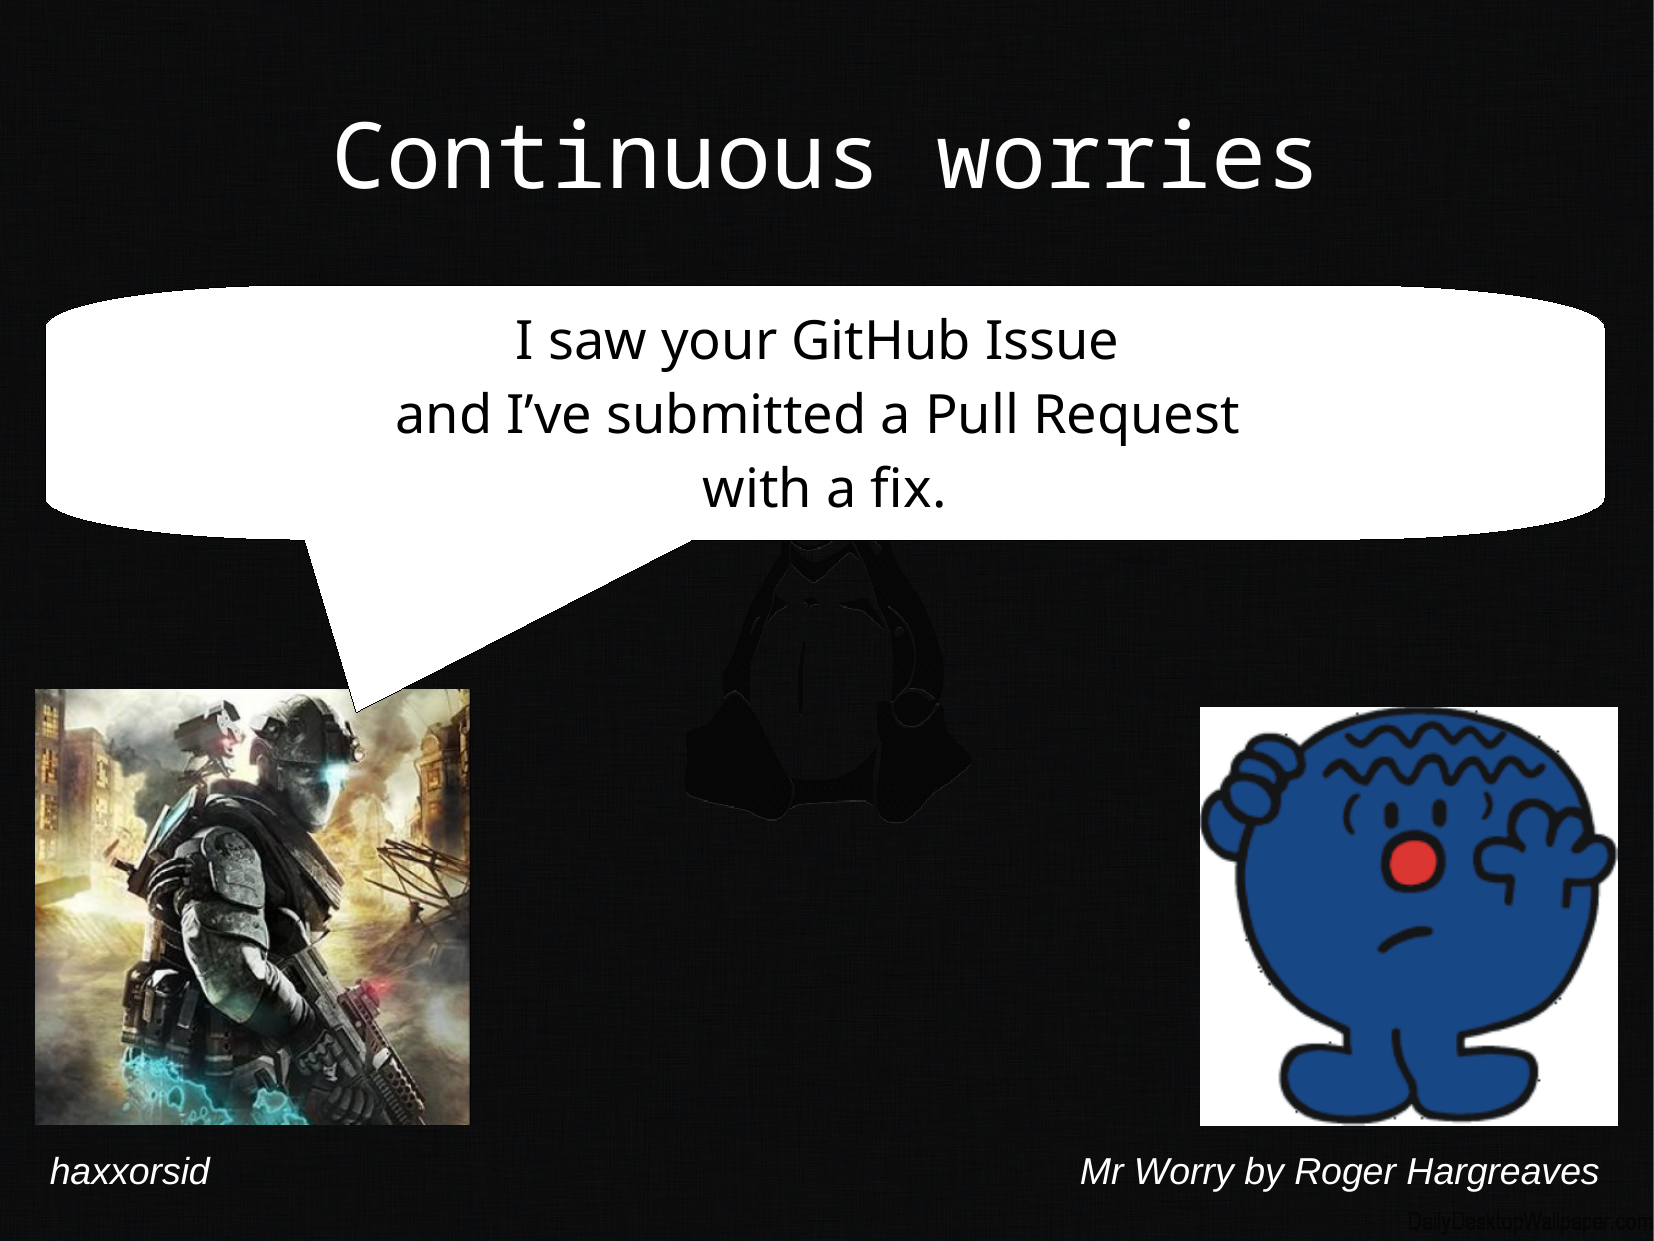

# Continuous worries
I saw your GitHub Issue
and I’ve submitted a Pull Request
with a fix.
haxxorsid
Mr Worry by Roger Hargreaves